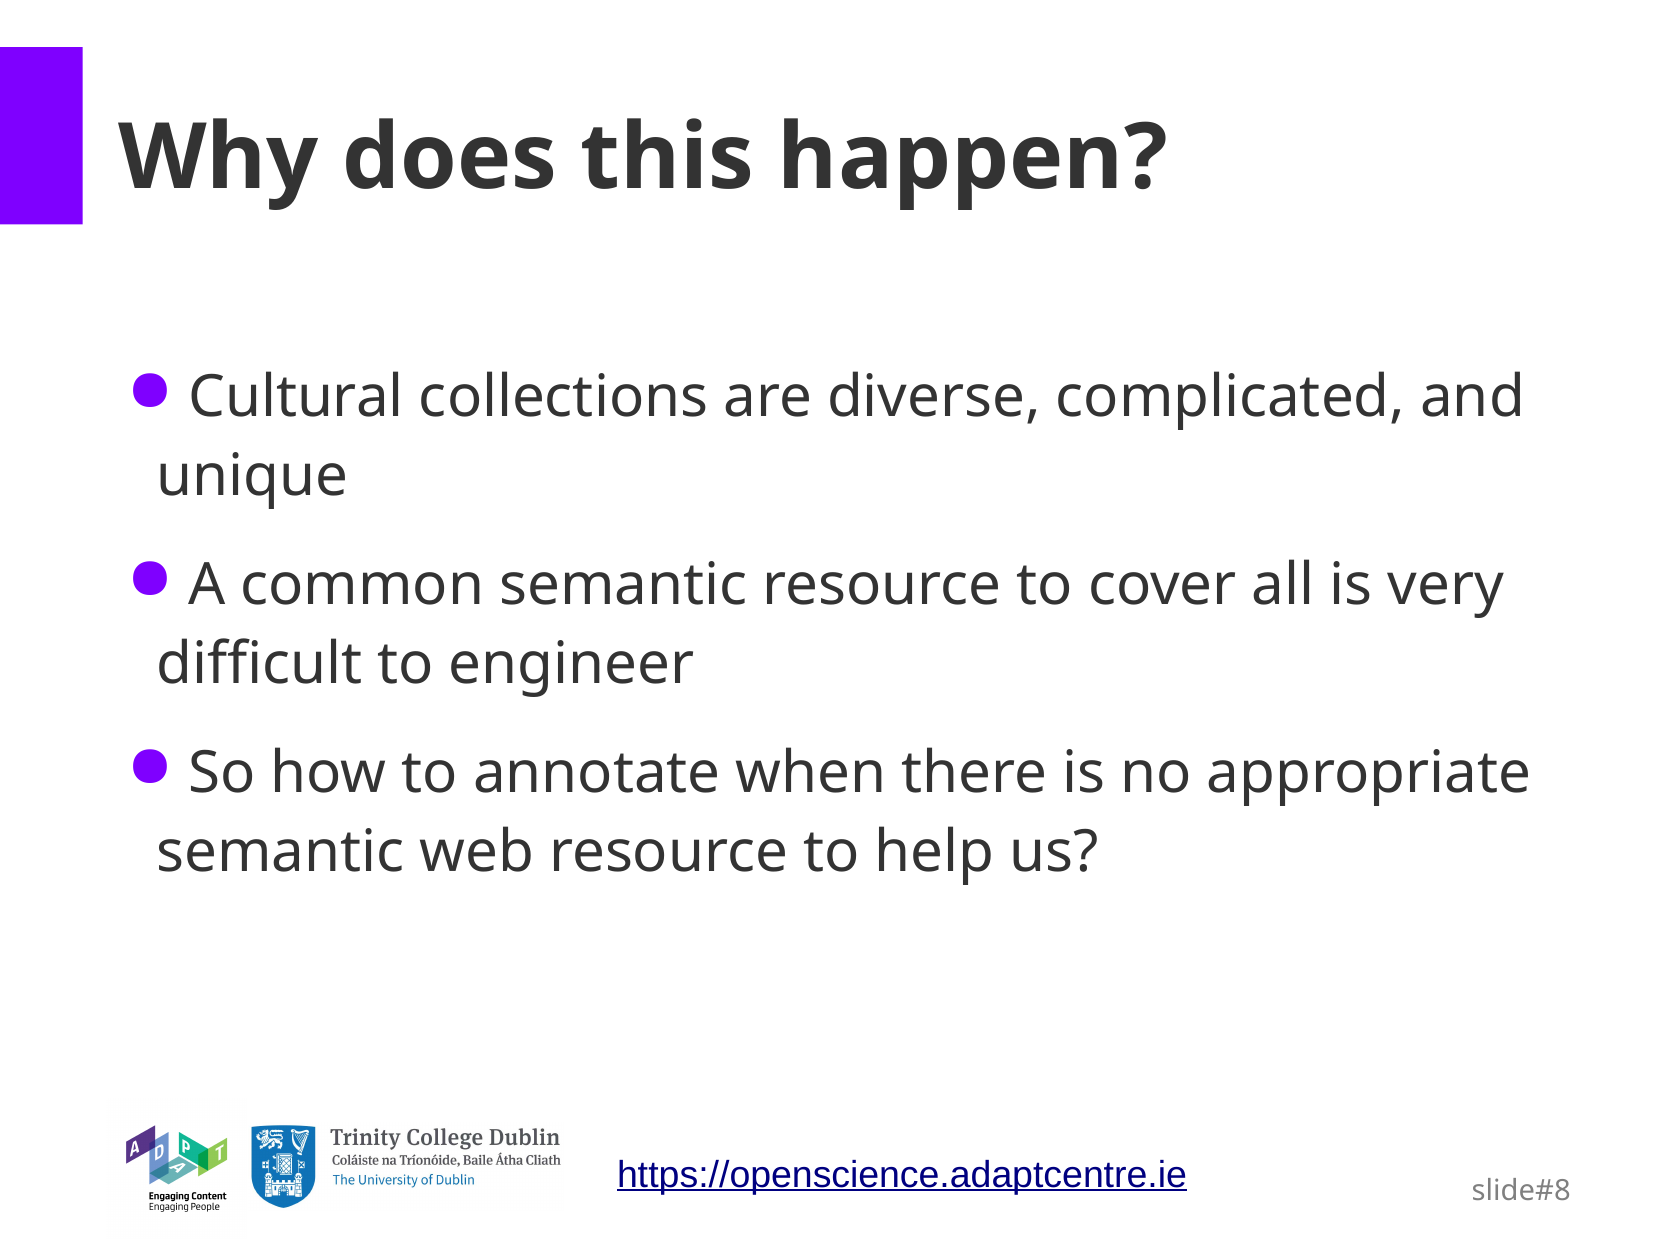

# Why does this happen?
 Cultural collections are diverse, complicated, and unique
 A common semantic resource to cover all is very difficult to engineer
 So how to annotate when there is no appropriate semantic web resource to help us?
8